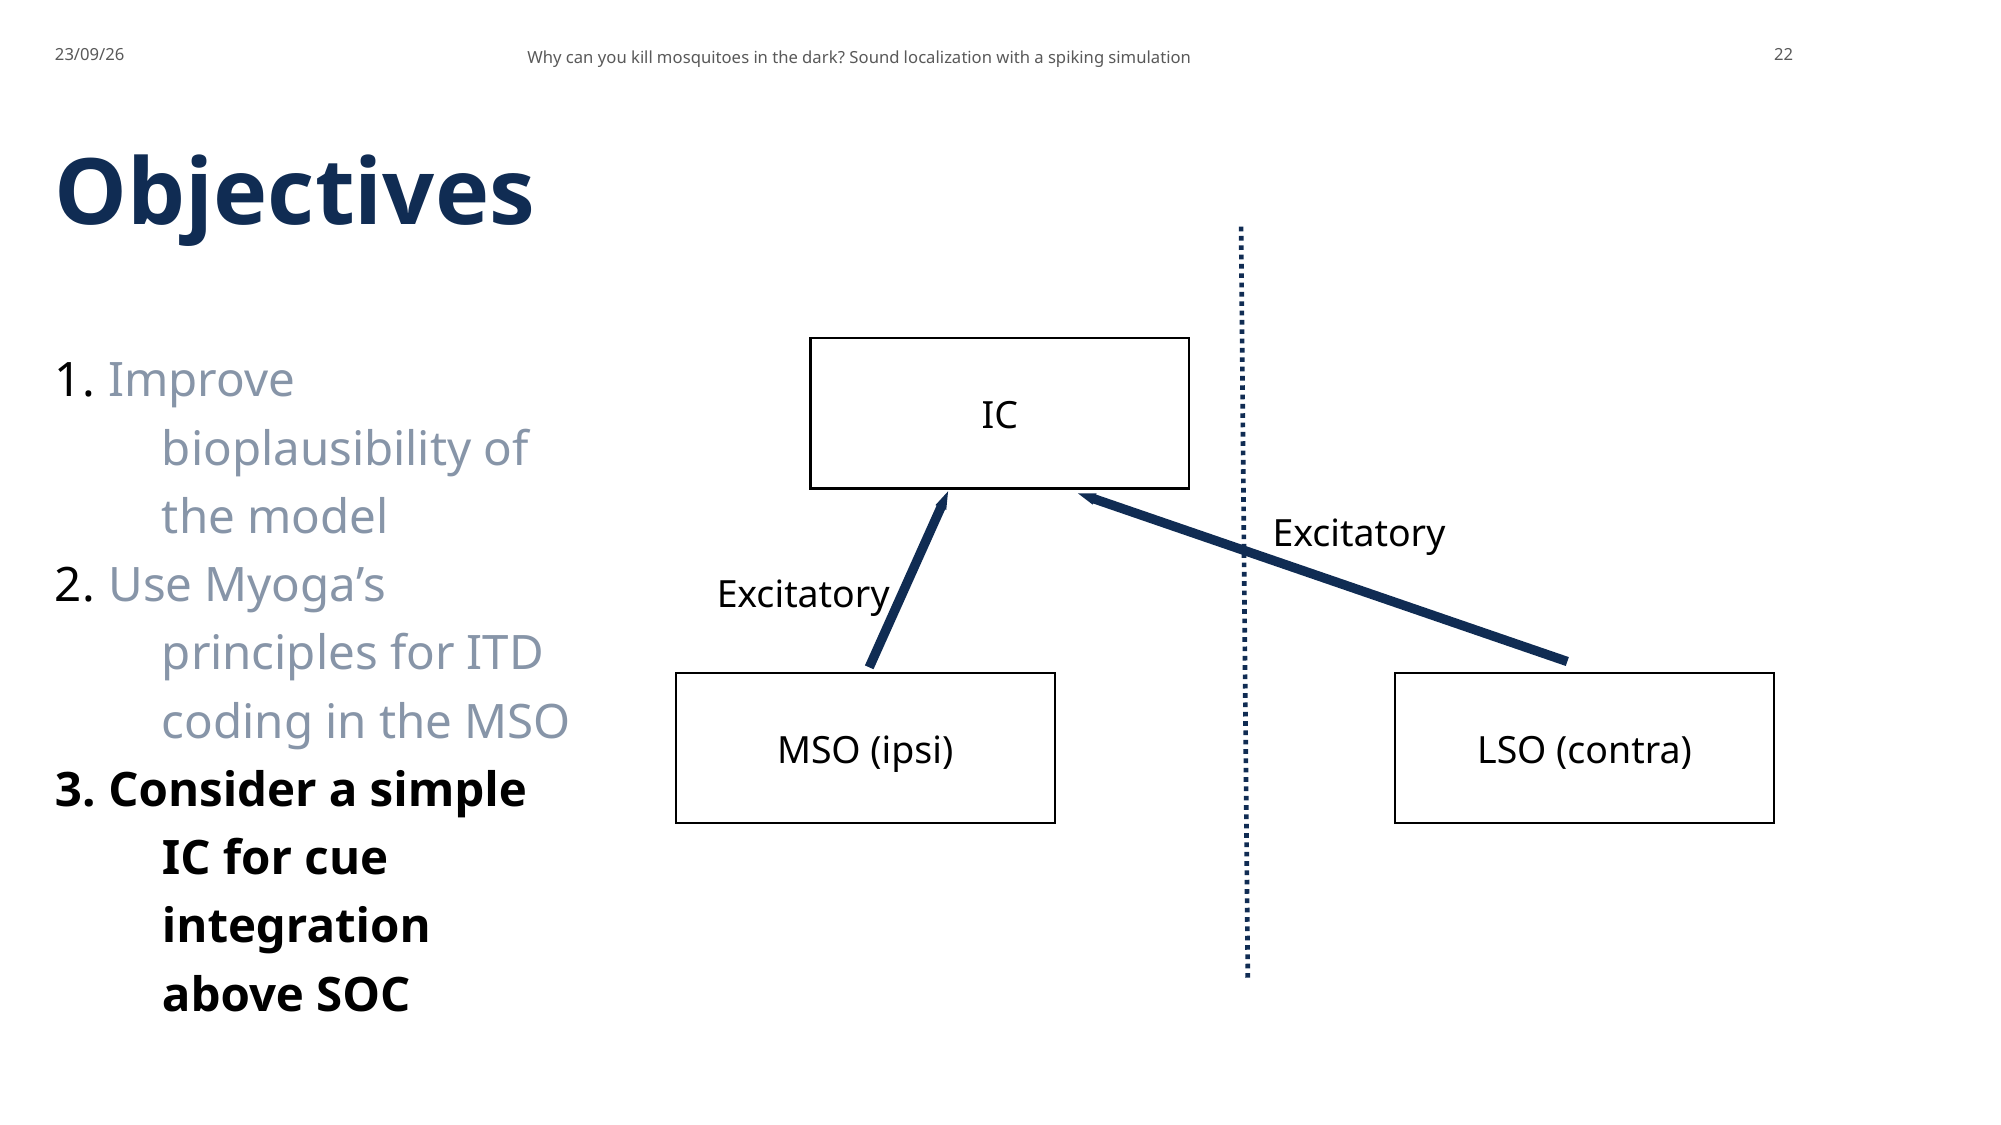

Why can you kill mosquitoes in the dark? Sound localization with a spiking simulation
# Objectives
Improve bioplausibility of the model
Use Myoga’s principles for ITD coding in the MSO
Consider a simple IC for cue integration above SOC
IC
Excitatory
Excitatory
MSO (ipsi)
LSO (contra)